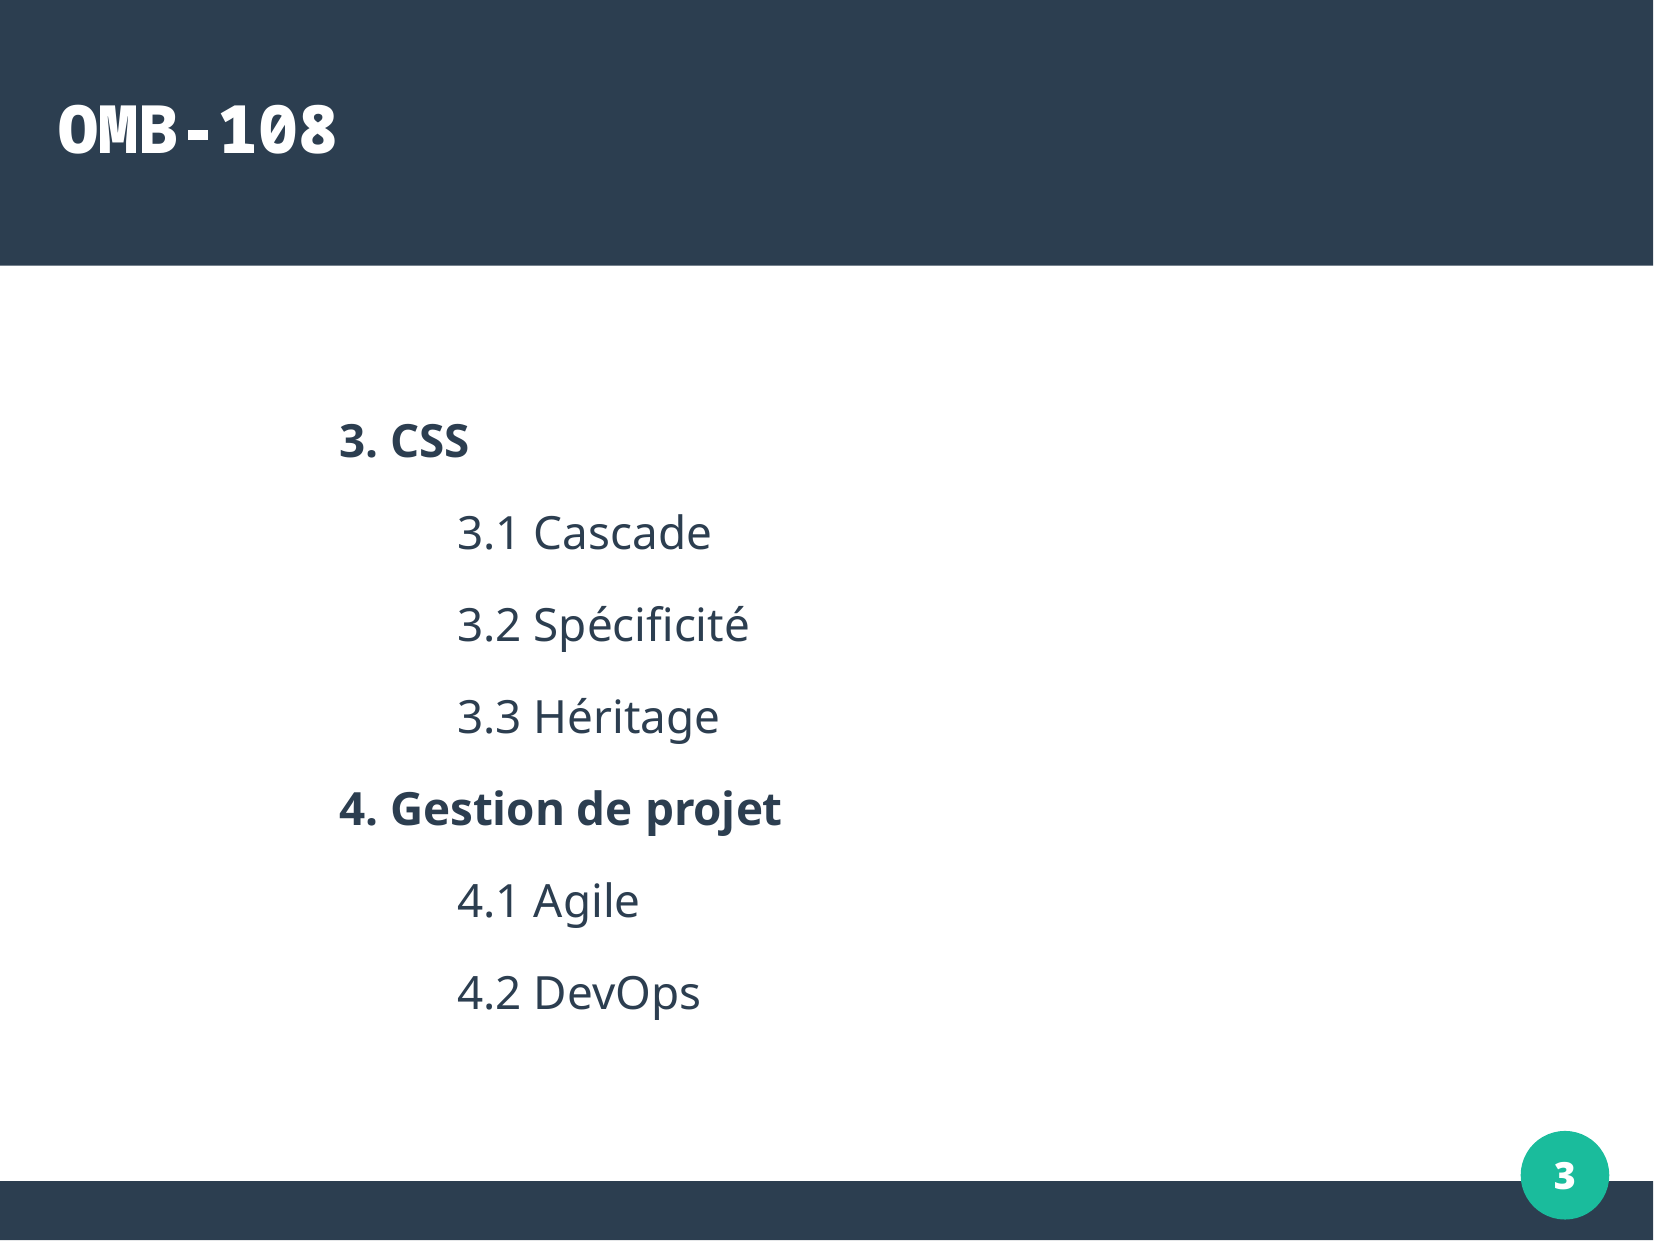

# OMB-108
3. CSS
3.1 Cascade
3.2 Spécificité
3.3 Héritage
4. Gestion de projet
4.1 Agile
4.2 DevOps
3